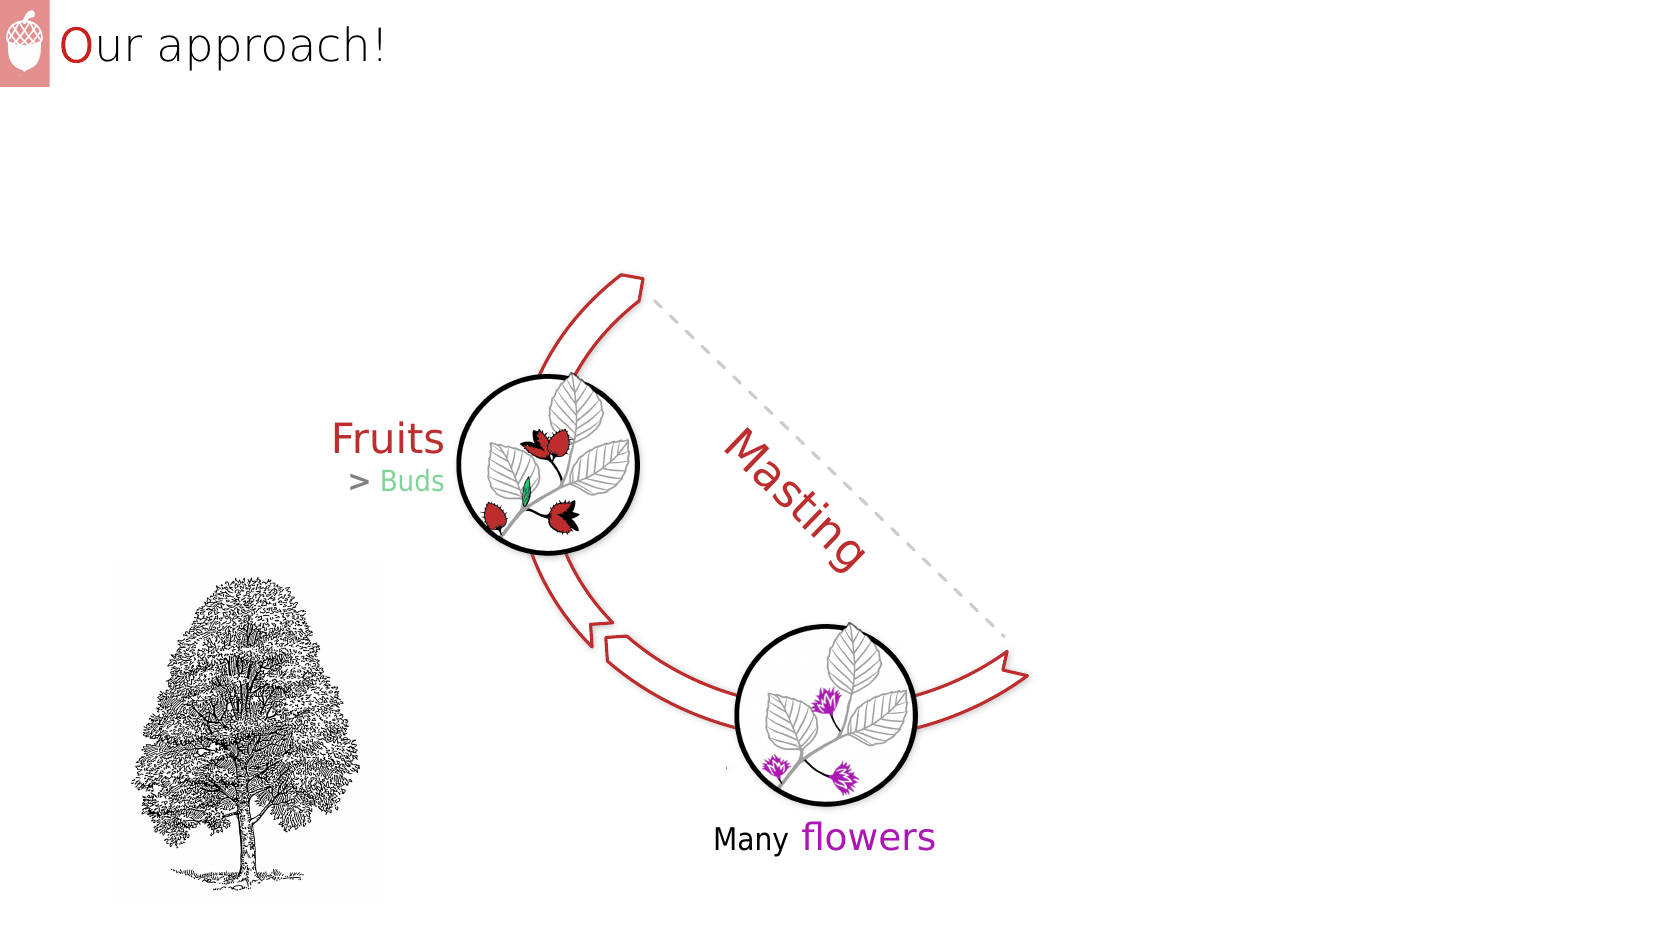

Our approach!
Fruits
> Buds
Masting
Many flowers